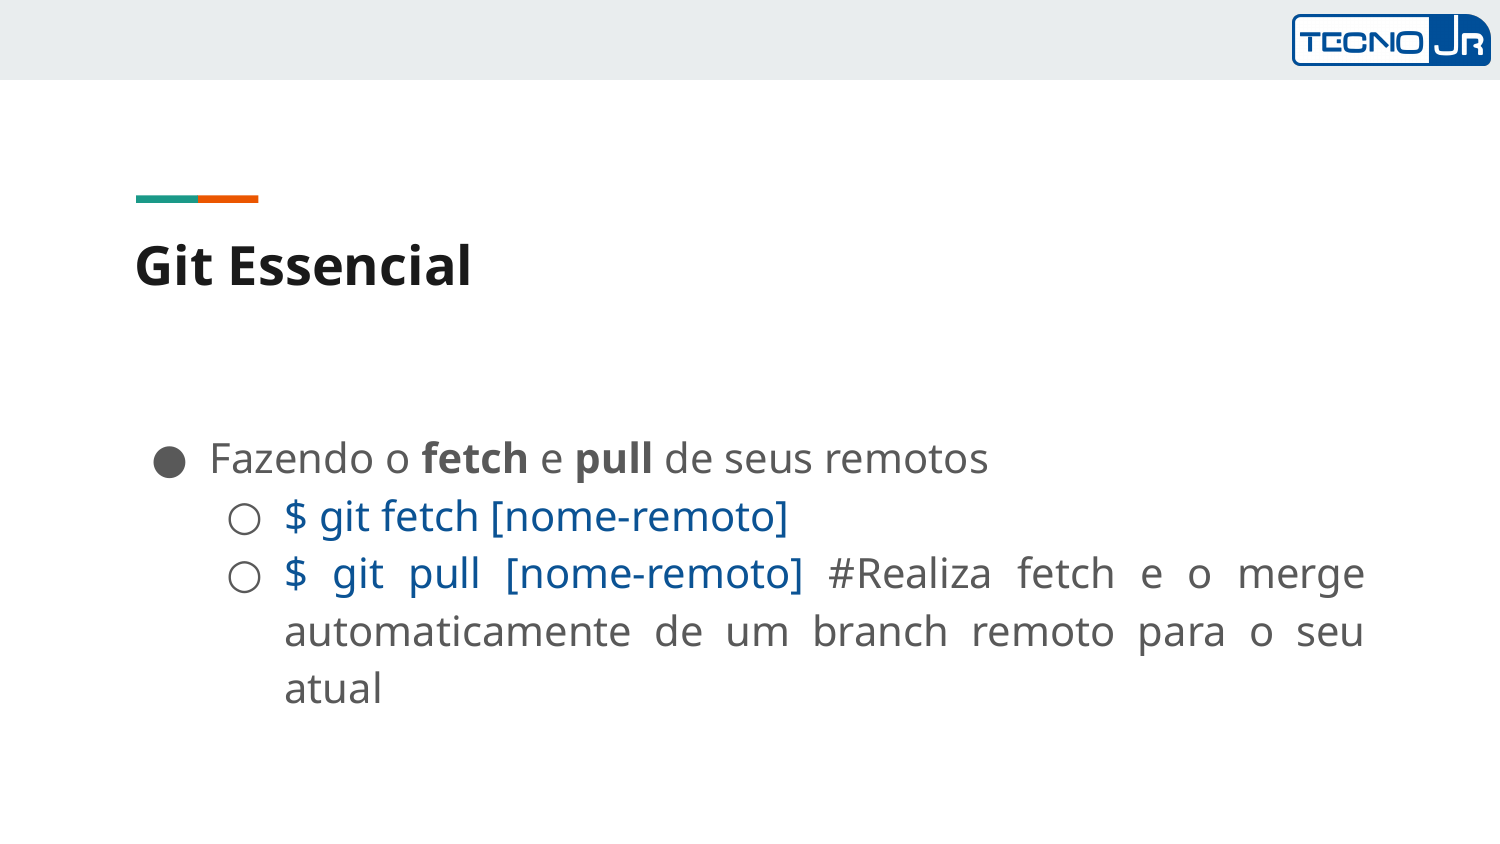

# Git Essencial
Fazendo o fetch e pull de seus remotos
$ git fetch [nome-remoto]
$ git pull [nome-remoto] #Realiza fetch e o merge automaticamente de um branch remoto para o seu atual